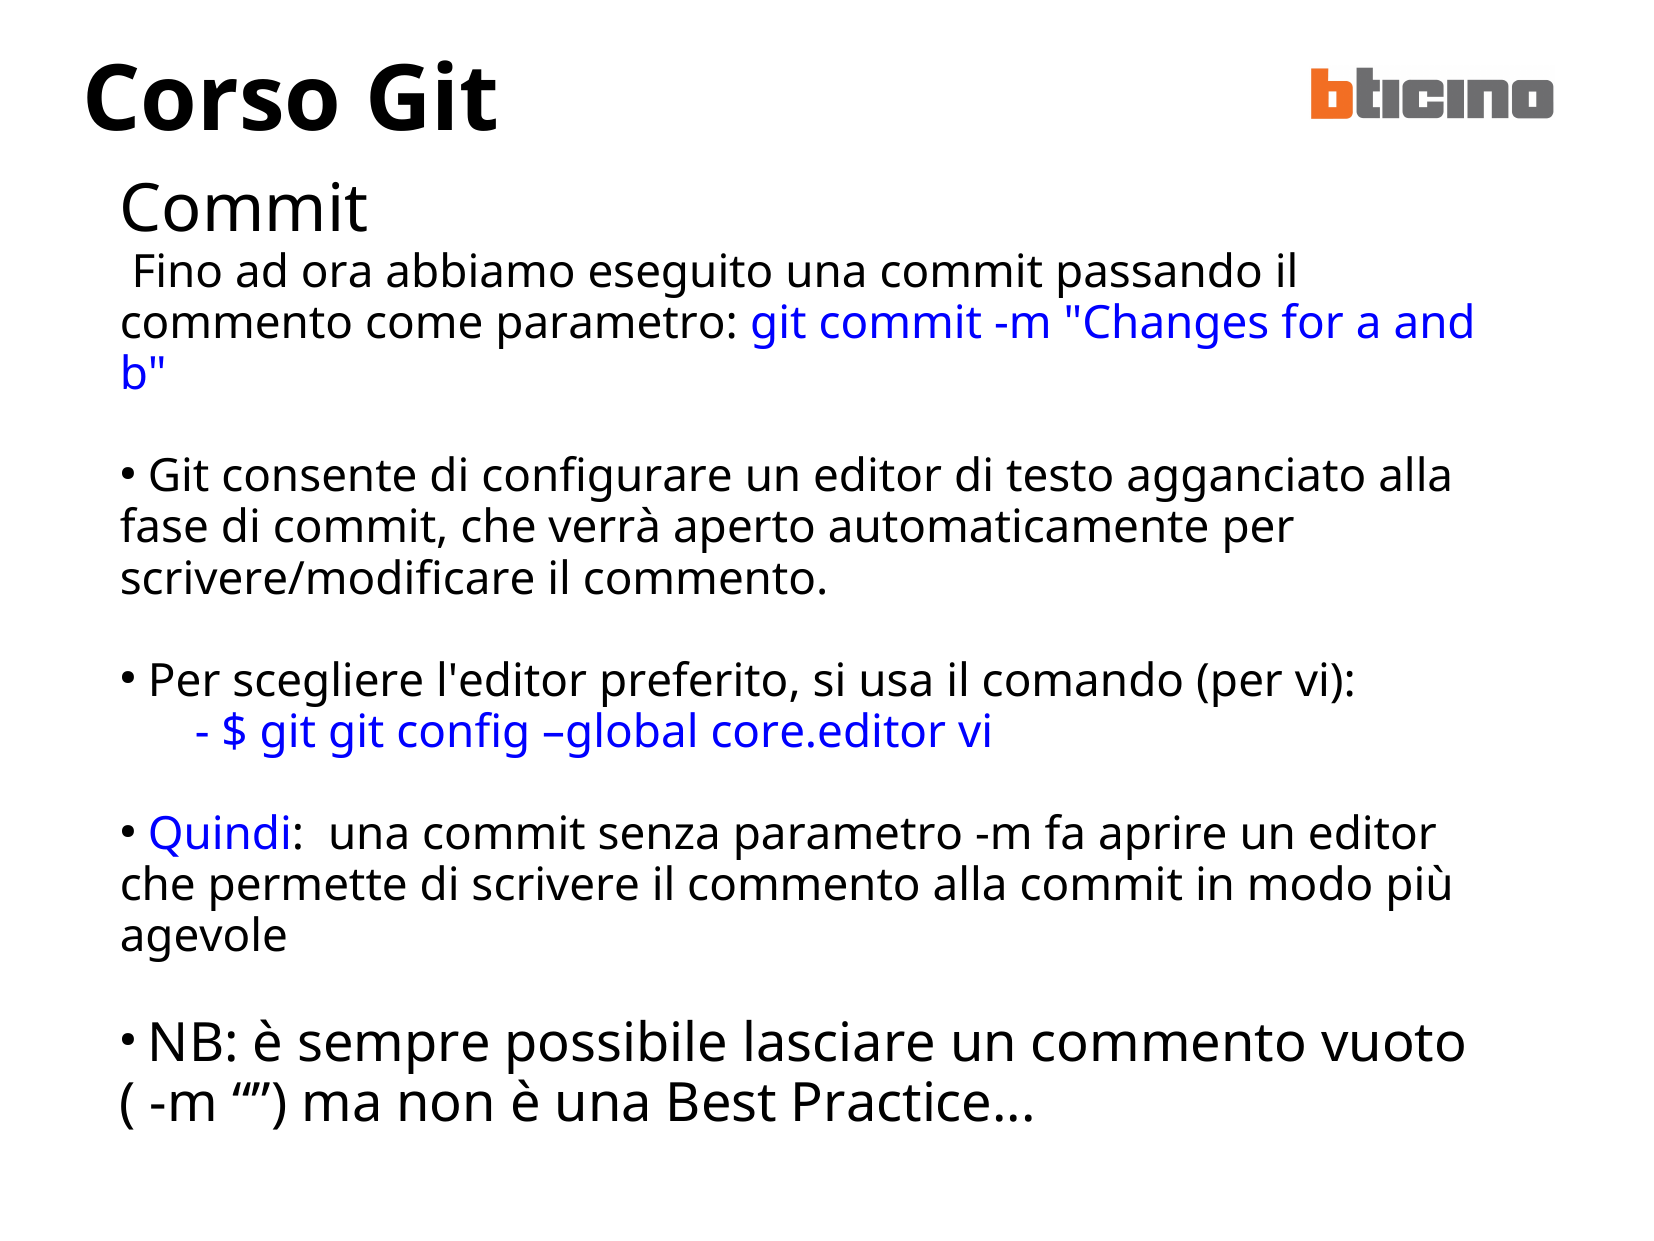

# Corso Git
Commit
 Fino ad ora abbiamo eseguito una commit passando il commento come parametro: git commit -m "Changes for a and b"
 Git consente di configurare un editor di testo agganciato alla fase di commit, che verrà aperto automaticamente per scrivere/modificare il commento.
 Per scegliere l'editor preferito, si usa il comando (per vi):
	- $ git git config –global core.editor vi
 Quindi: una commit senza parametro -m fa aprire un editor che permette di scrivere il commento alla commit in modo più agevole
 NB: è sempre possibile lasciare un commento vuoto ( -m “”) ma non è una Best Practice...